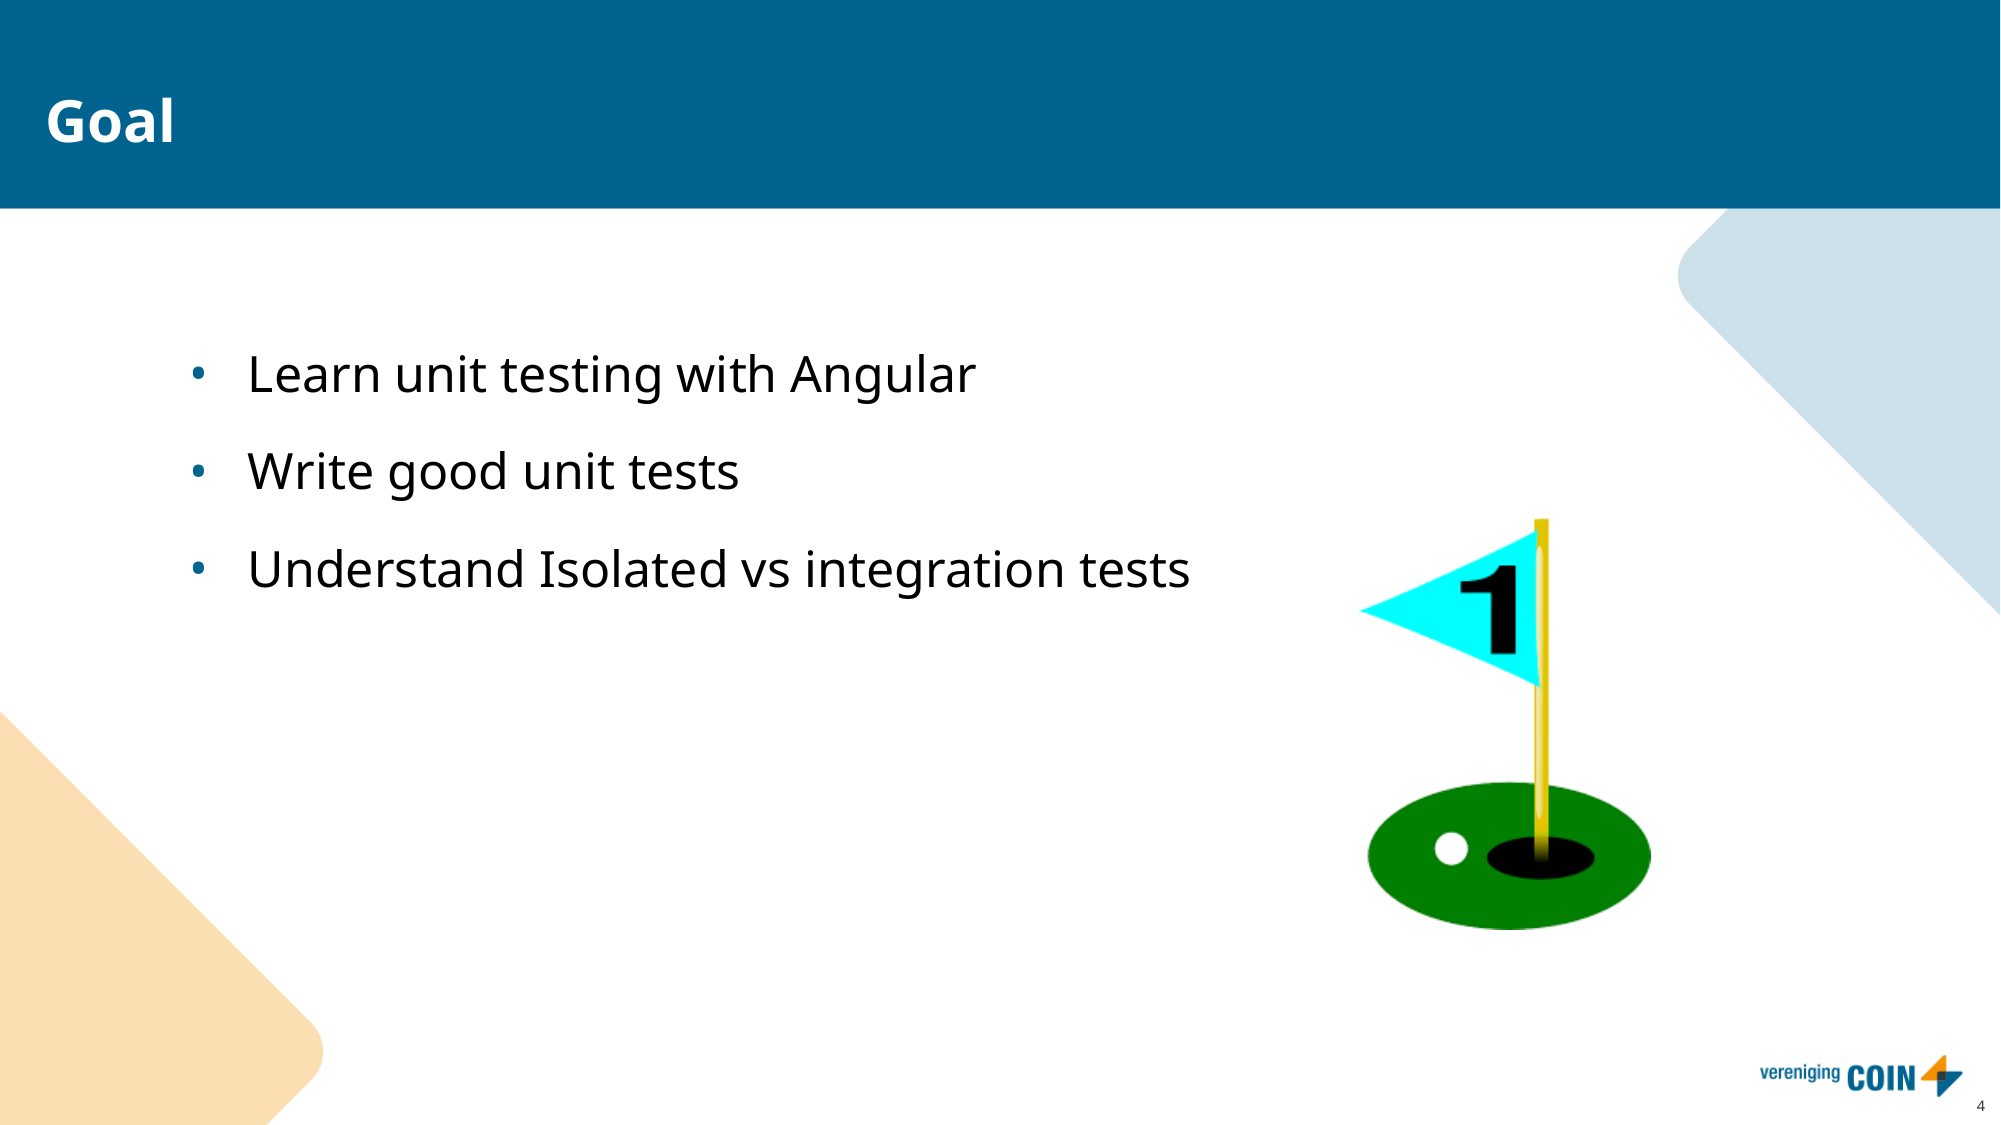

Goal
Learn unit testing with Angular
Write good unit tests
Understand Isolated vs integration tests